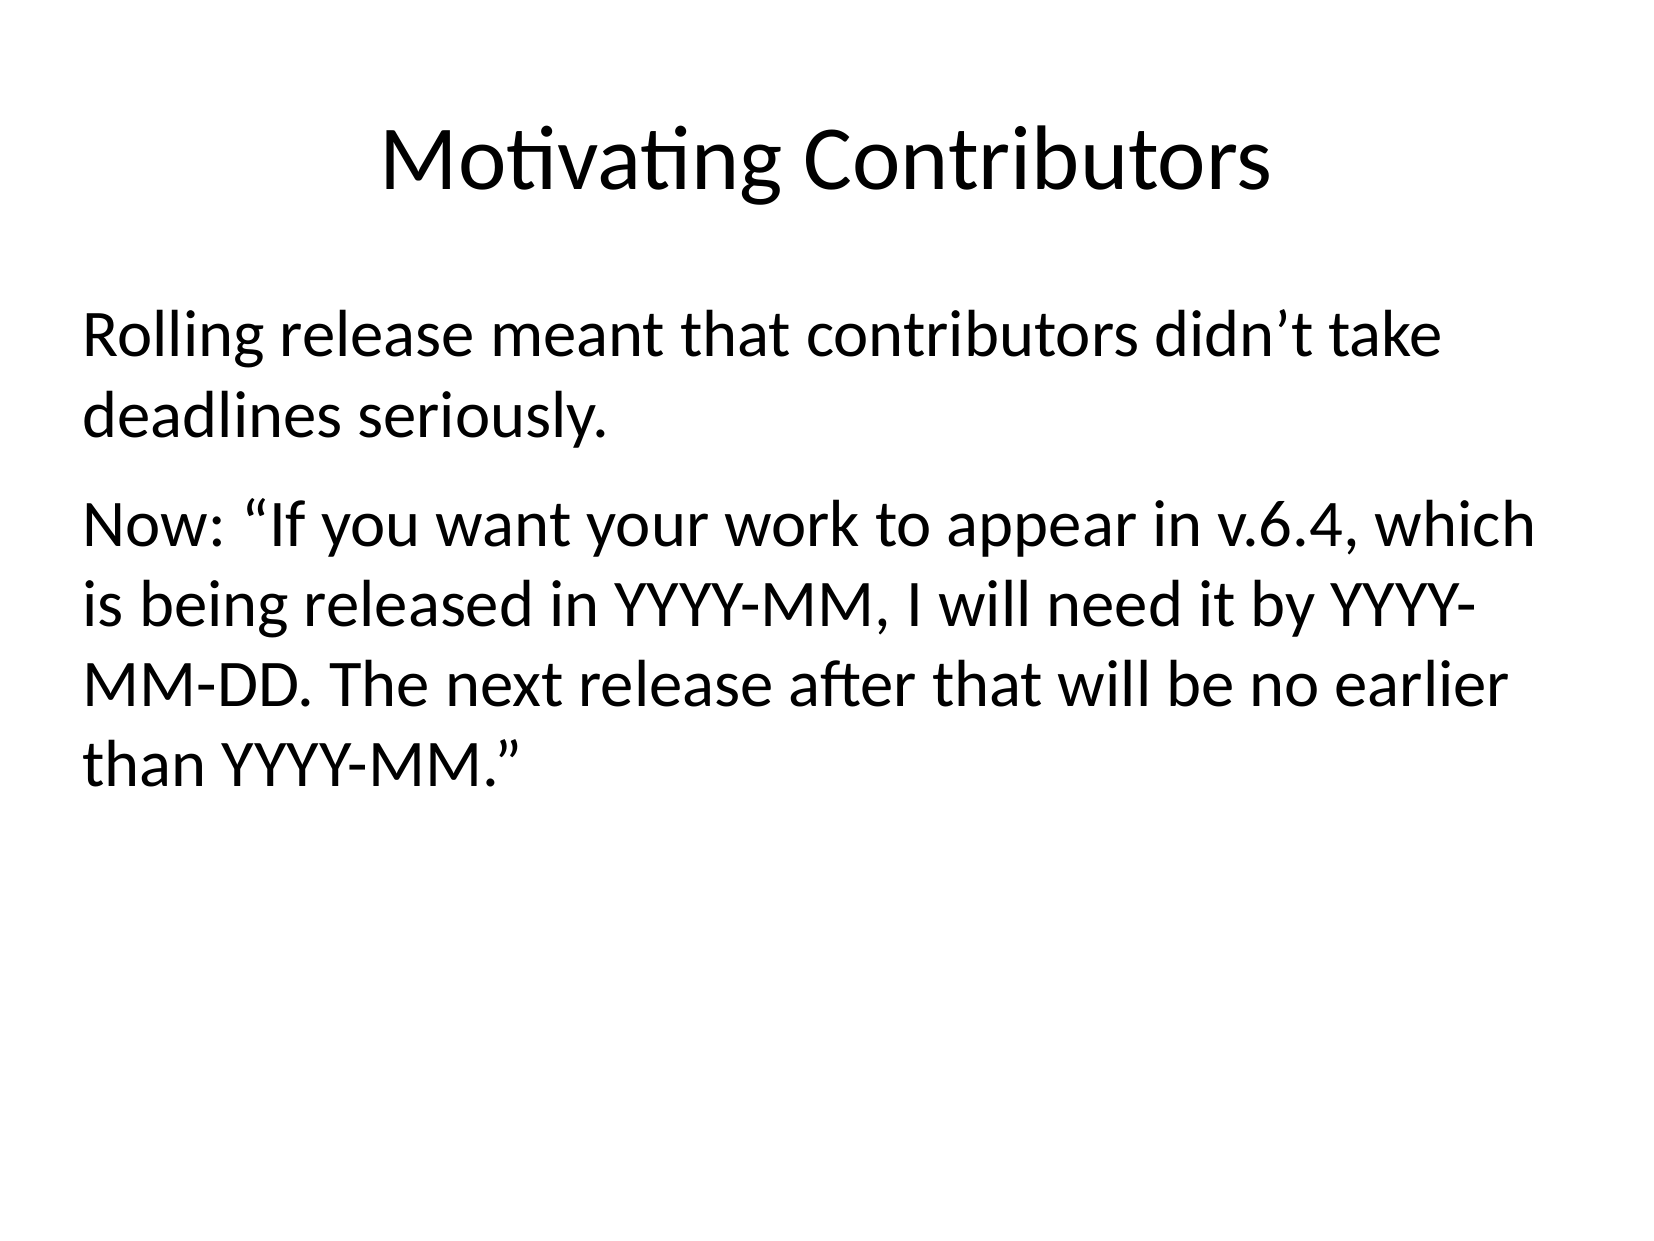

# Motivating Contributors
Rolling release meant that contributors didn’t take deadlines seriously.
Now: “If you want your work to appear in v.6.4, which is being released in YYYY-MM, I will need it by YYYY-MM-DD. The next release after that will be no earlier than YYYY-MM.”